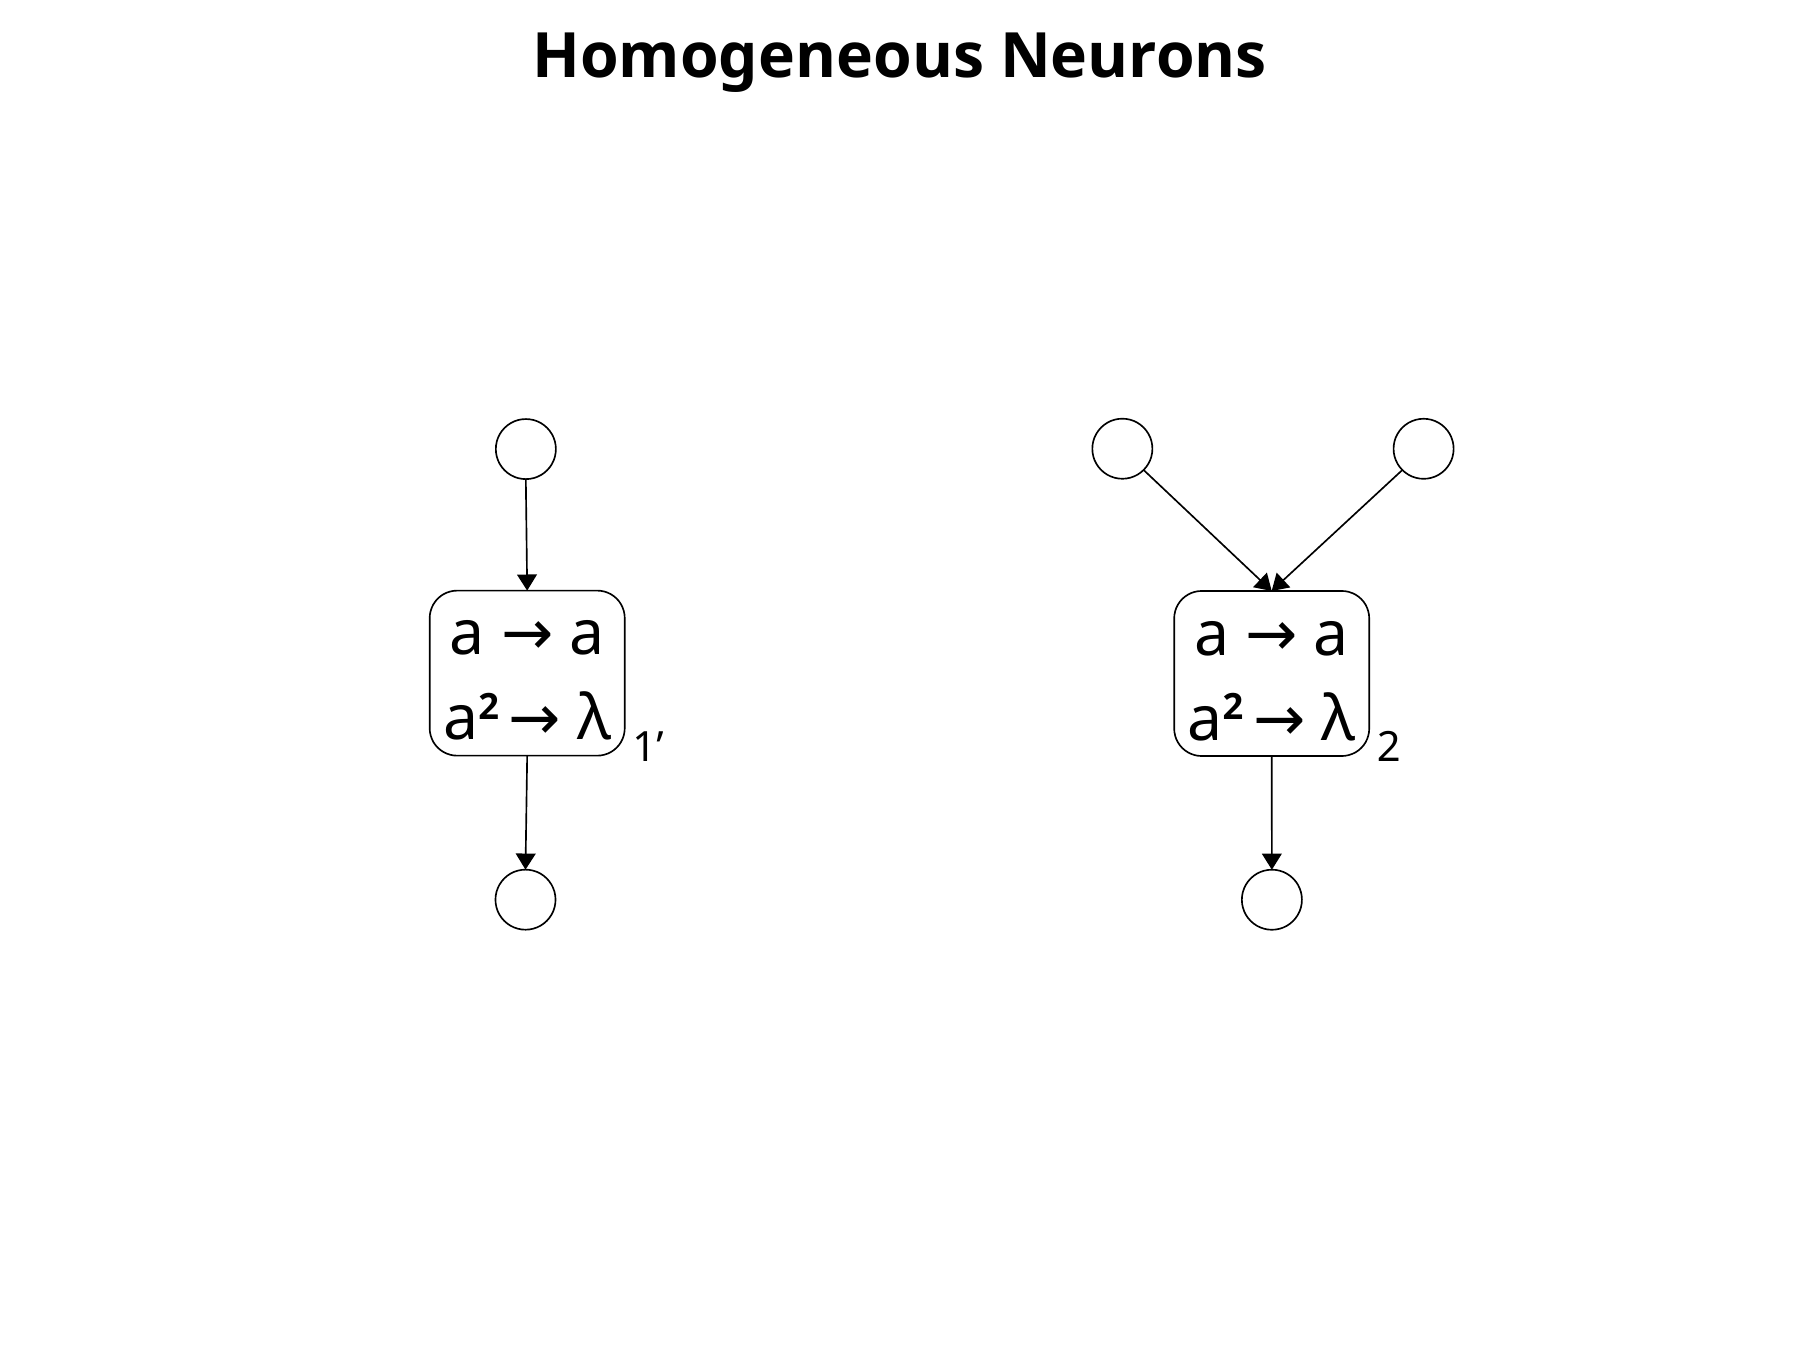

Homogeneous Neurons
a → a
a2 → λ
a → a
a2 → λ
1’
2